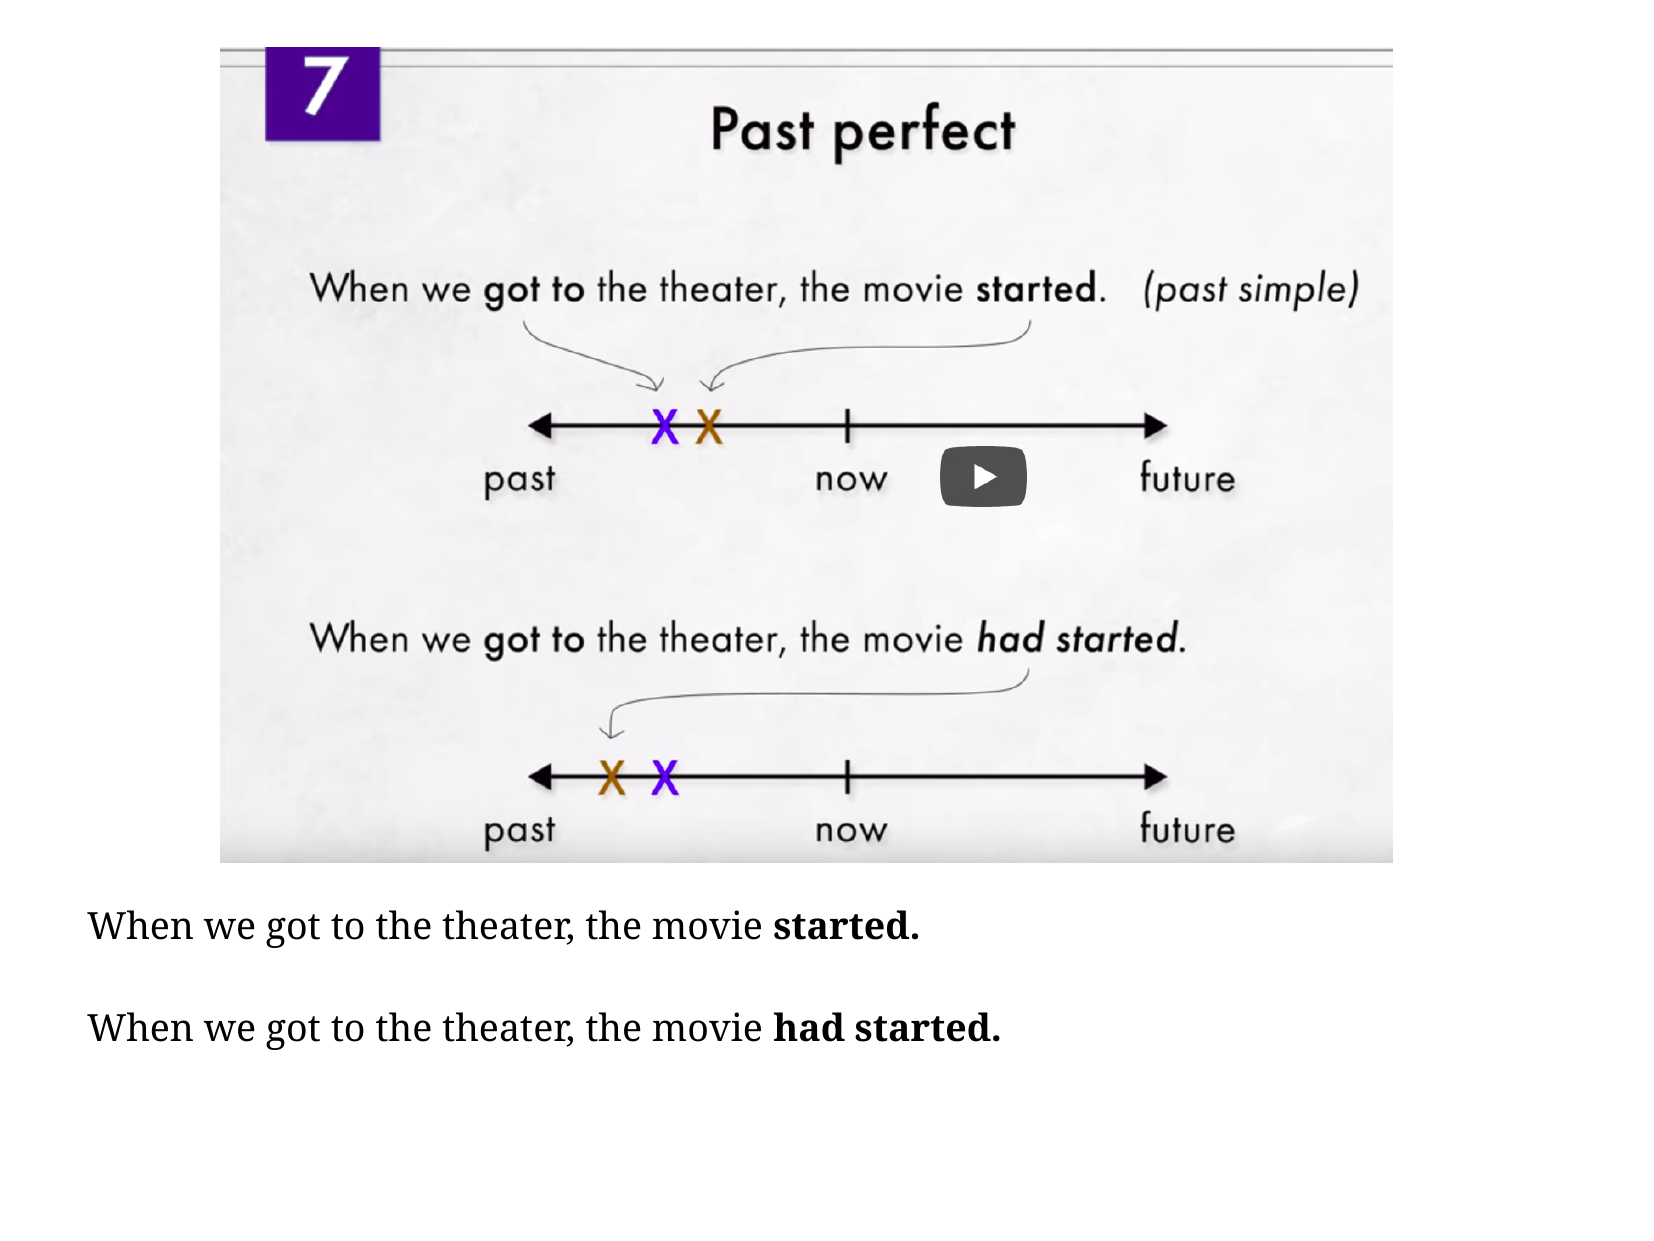

When we got to the theater, the movie started.
When we got to the theater, the movie had started.